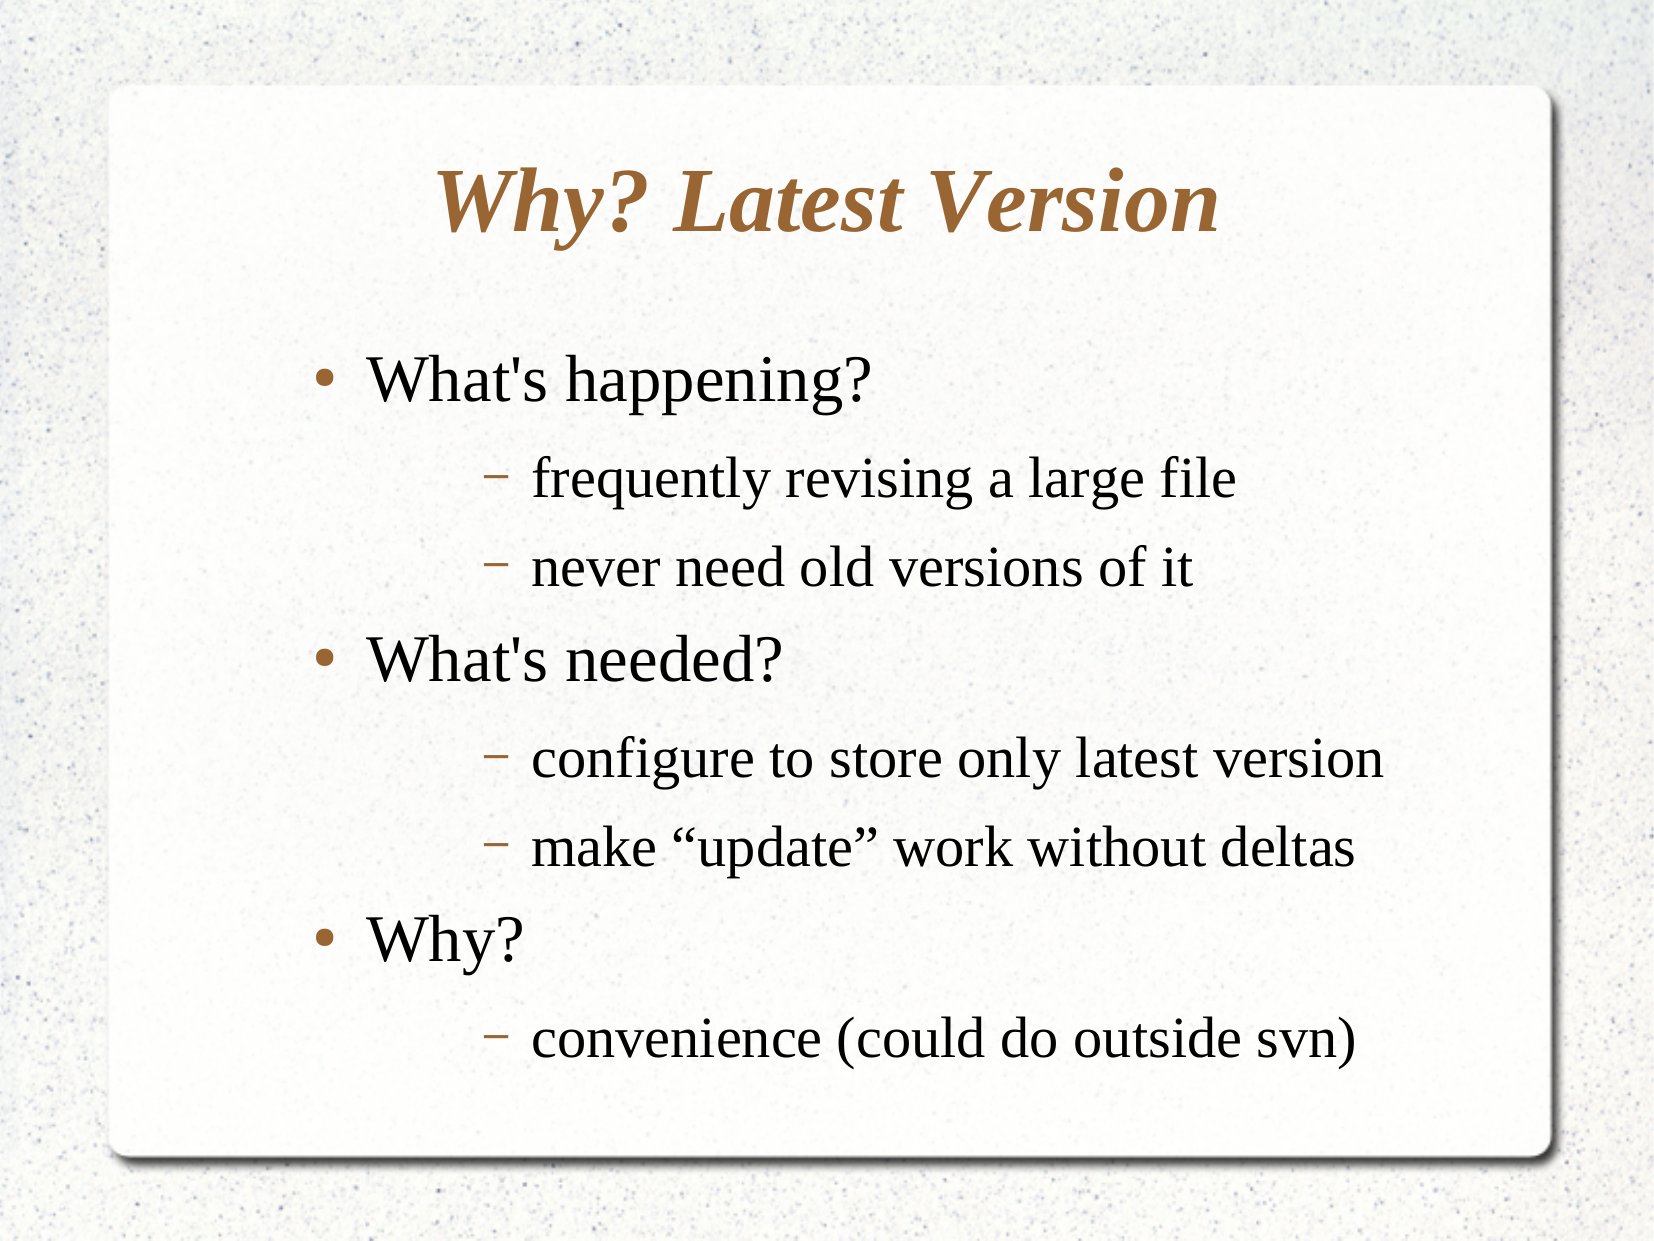

# Why? Latest Version
What's happening?
frequently revising a large file
never need old versions of it
What's needed?
configure to store only latest version
make “update” work without deltas
Why?
convenience (could do outside svn)